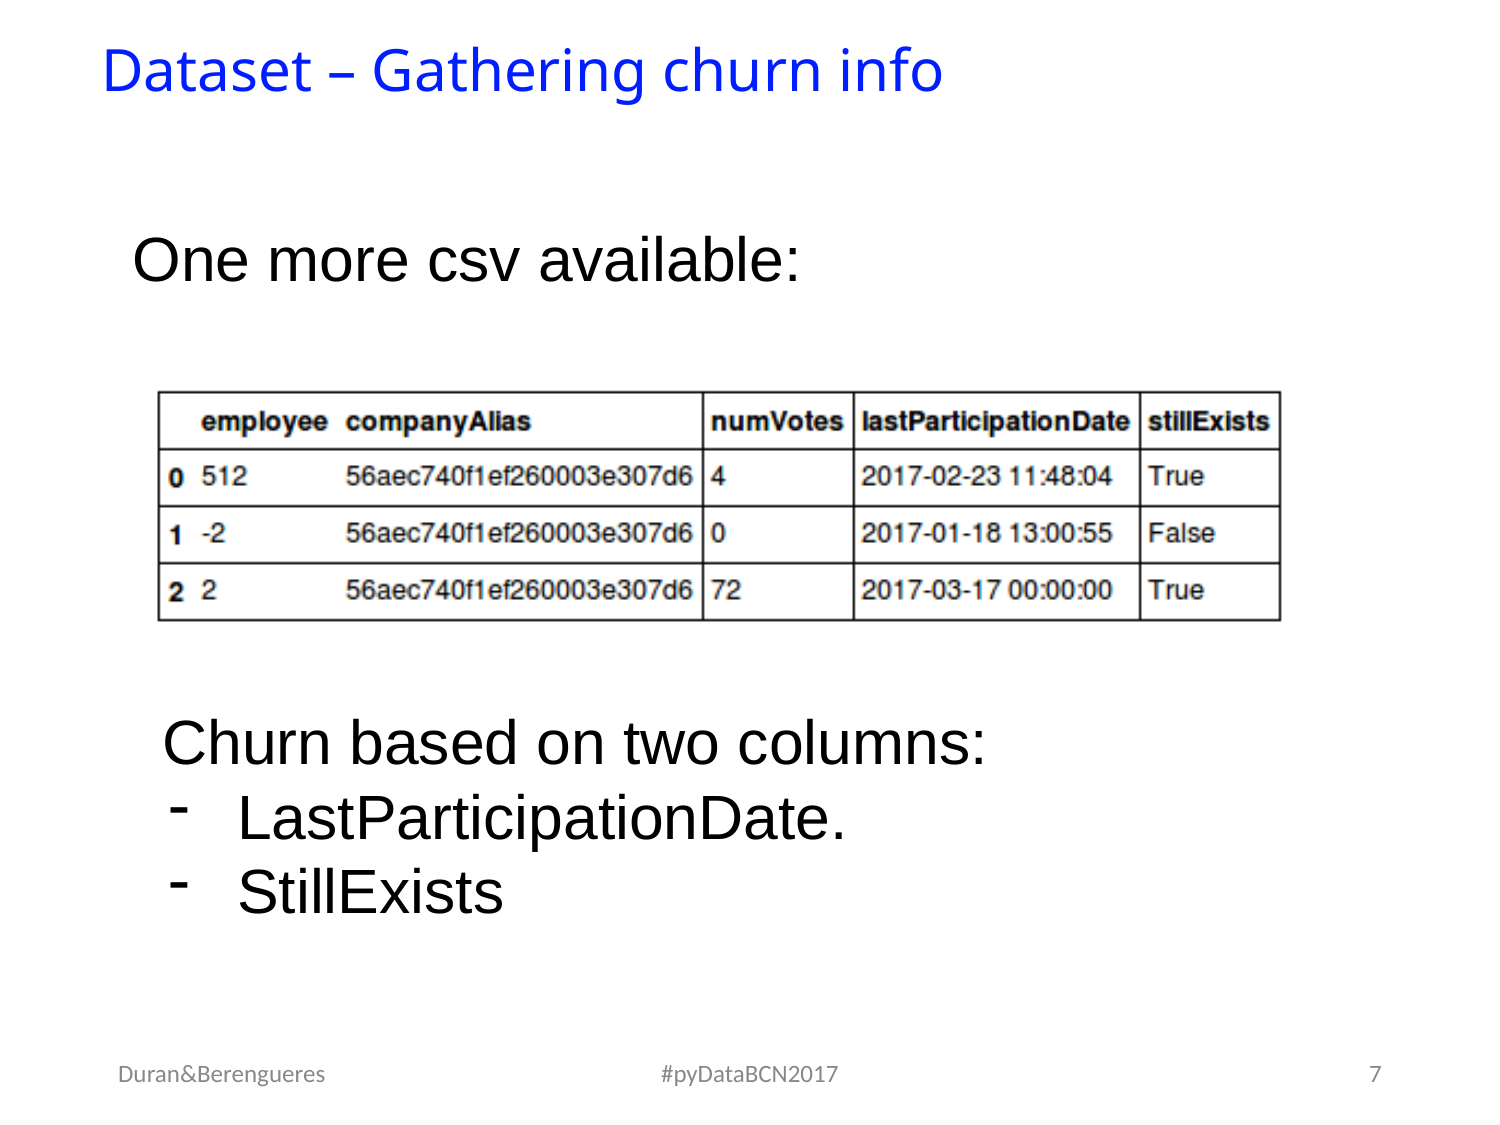

# Dataset – Gathering churn info
One more csv available:
Churn based on two columns:
LastParticipationDate.
StillExists
Duran&Berengueres
#pyDataBCN2017